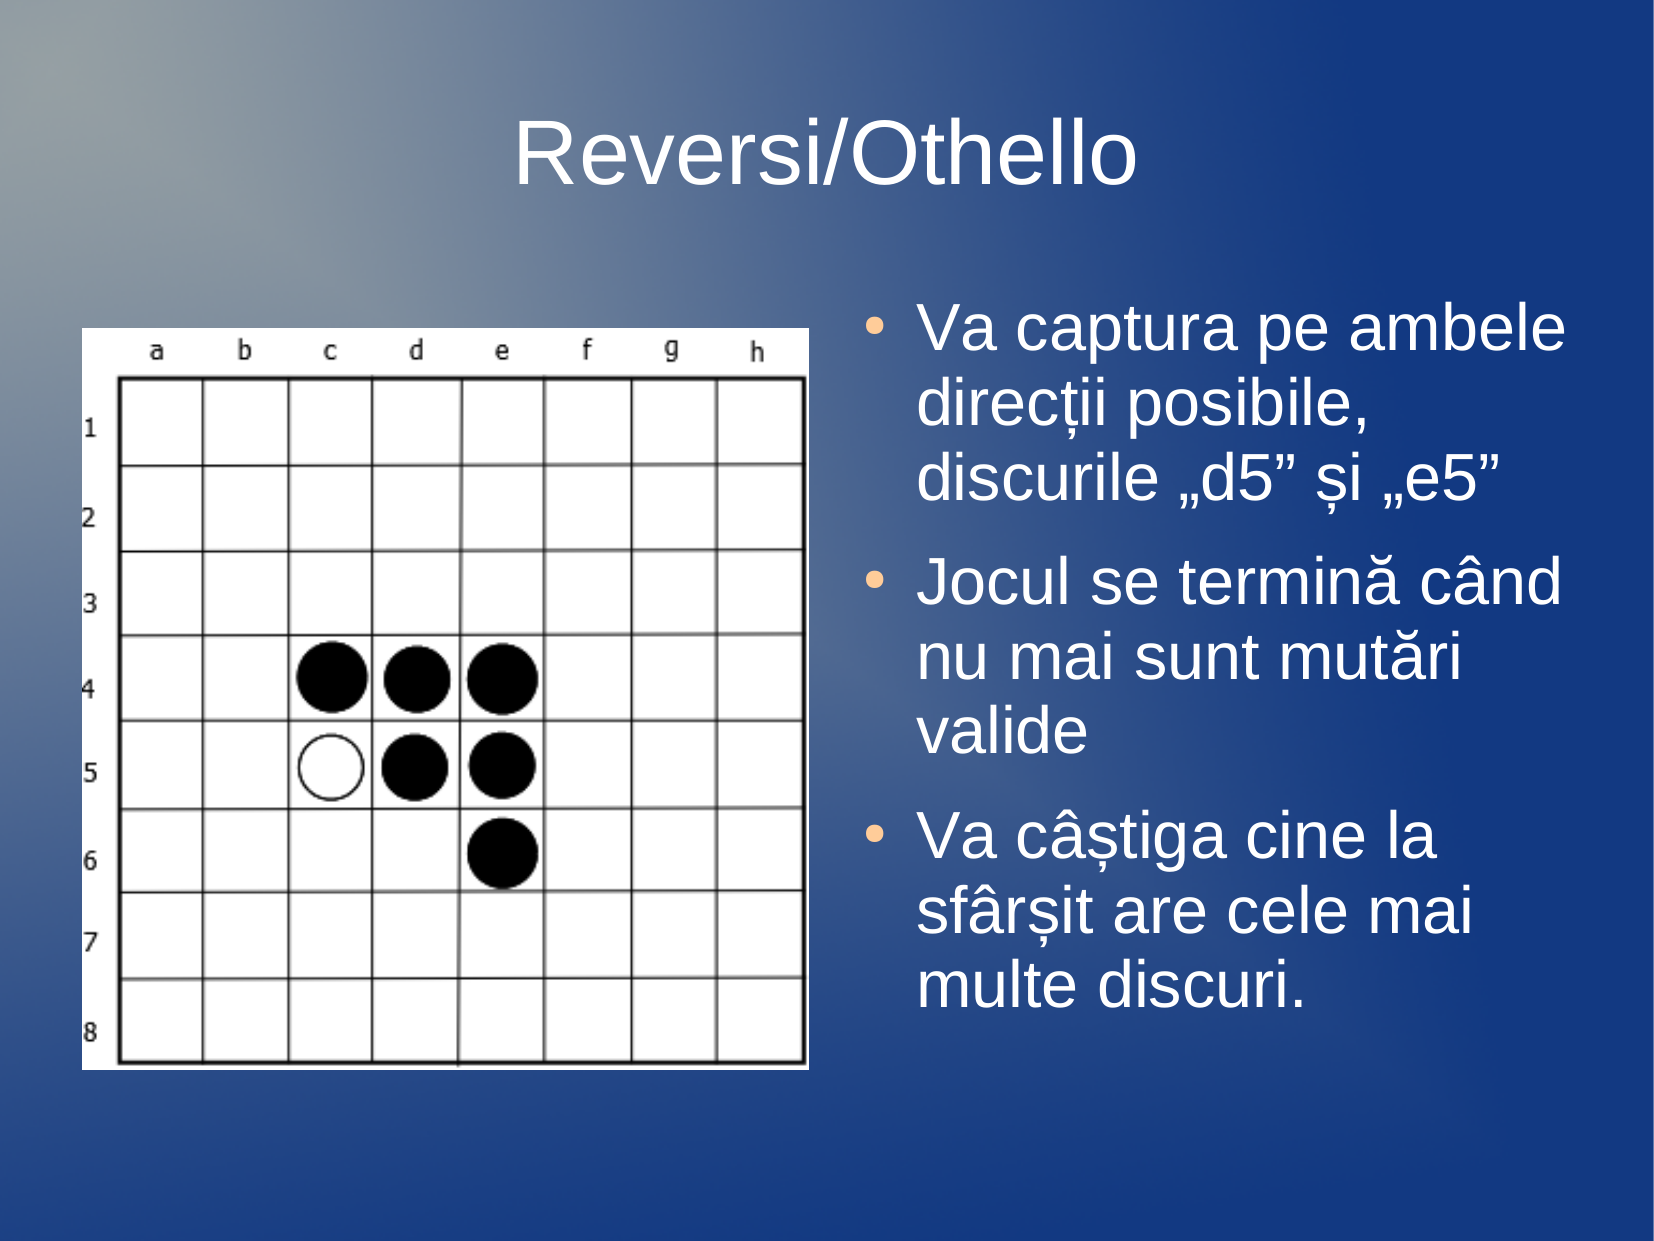

# Reversi/Othello
Va captura pe ambele direcții posibile, discurile „d5” și „e5”
Jocul se termină când nu mai sunt mutări valide
Va câștiga cine la sfârșit are cele mai multe discuri.